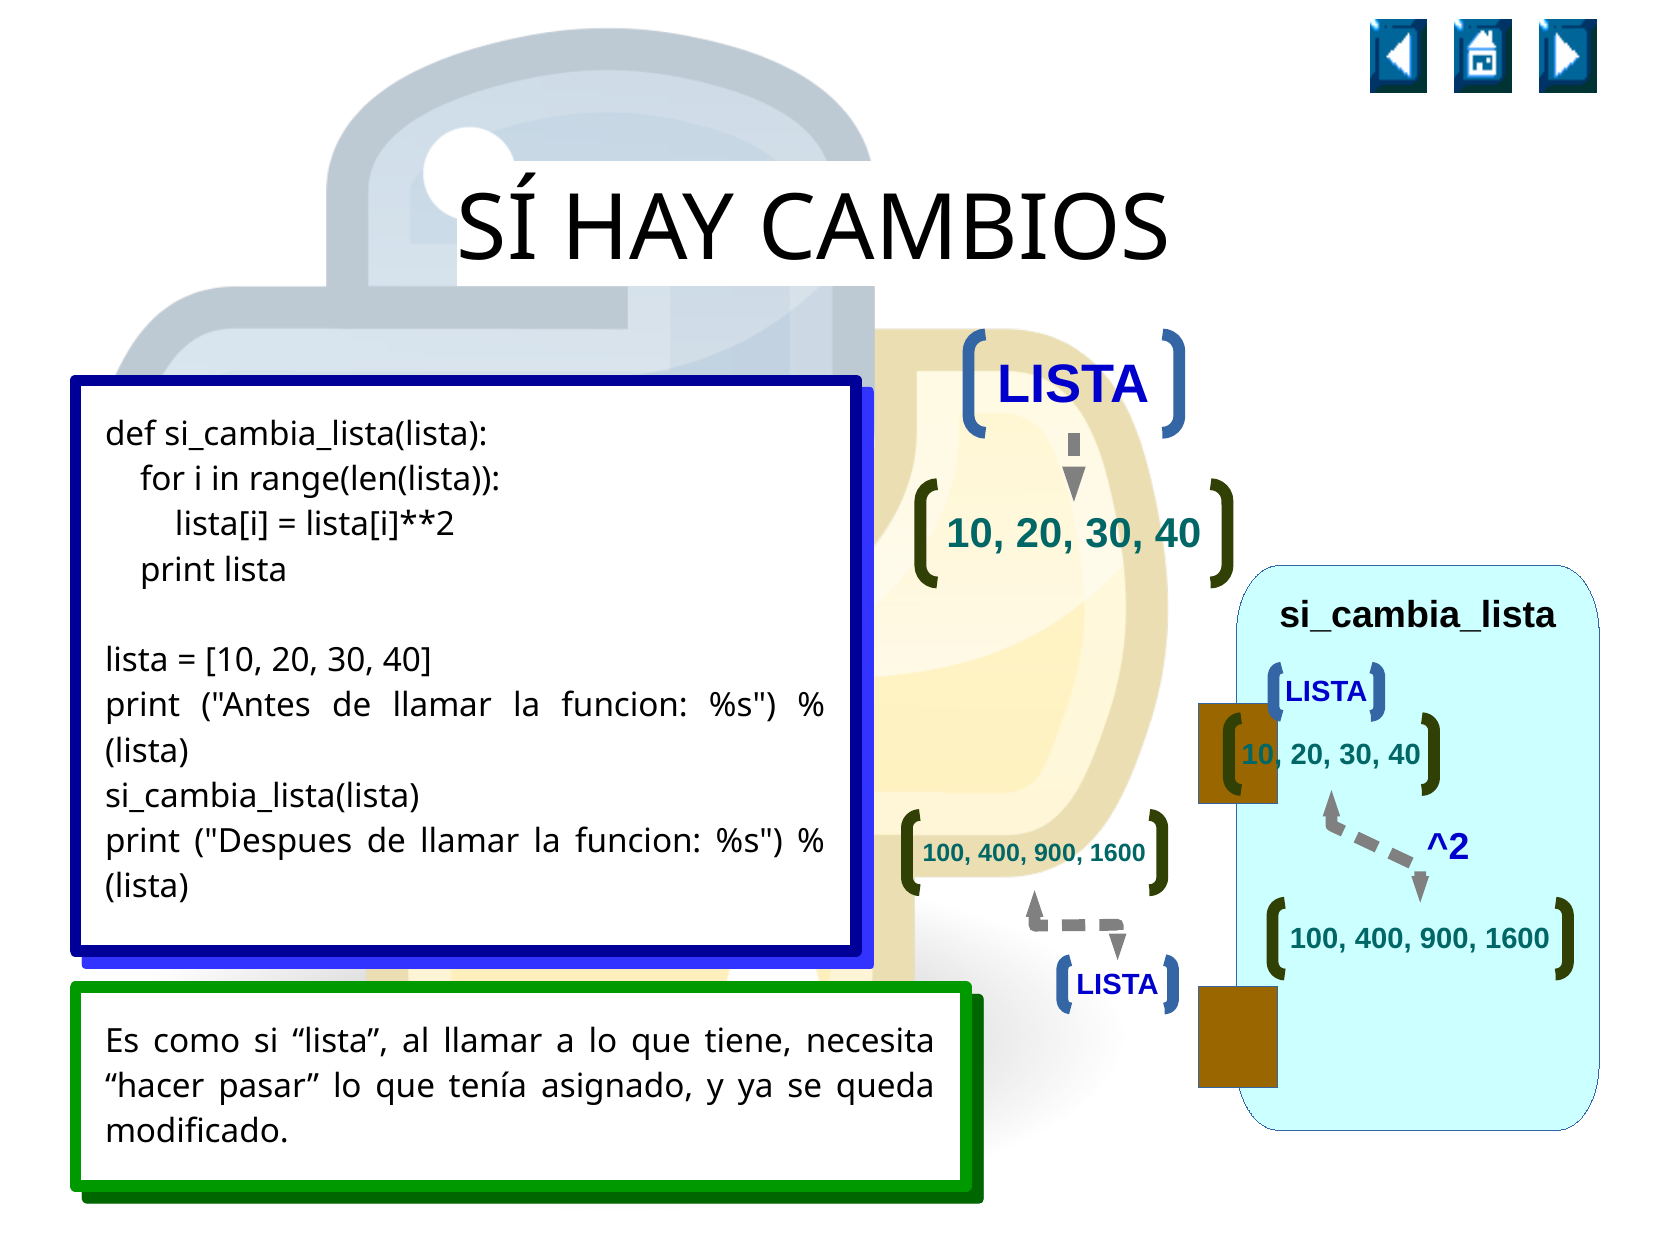

# SÍ HAY CAMBIOS
LISTA
def si_cambia_lista(lista):
 for i in range(len(lista)):
 lista[i] = lista[i]**2
 print lista
lista = [10, 20, 30, 40]
print ("Antes de llamar la funcion: %s") % (lista)
si_cambia_lista(lista)
print ("Despues de llamar la funcion: %s") % (lista)
10, 20, 30, 40
si_cambia_lista
LISTA
10, 20, 30, 40
100, 400, 900, 1600
^2
100, 400, 900, 1600
LISTA
Es como si “lista”, al llamar a lo que tiene, necesita “hacer pasar” lo que tenía asignado, y ya se queda modificado.